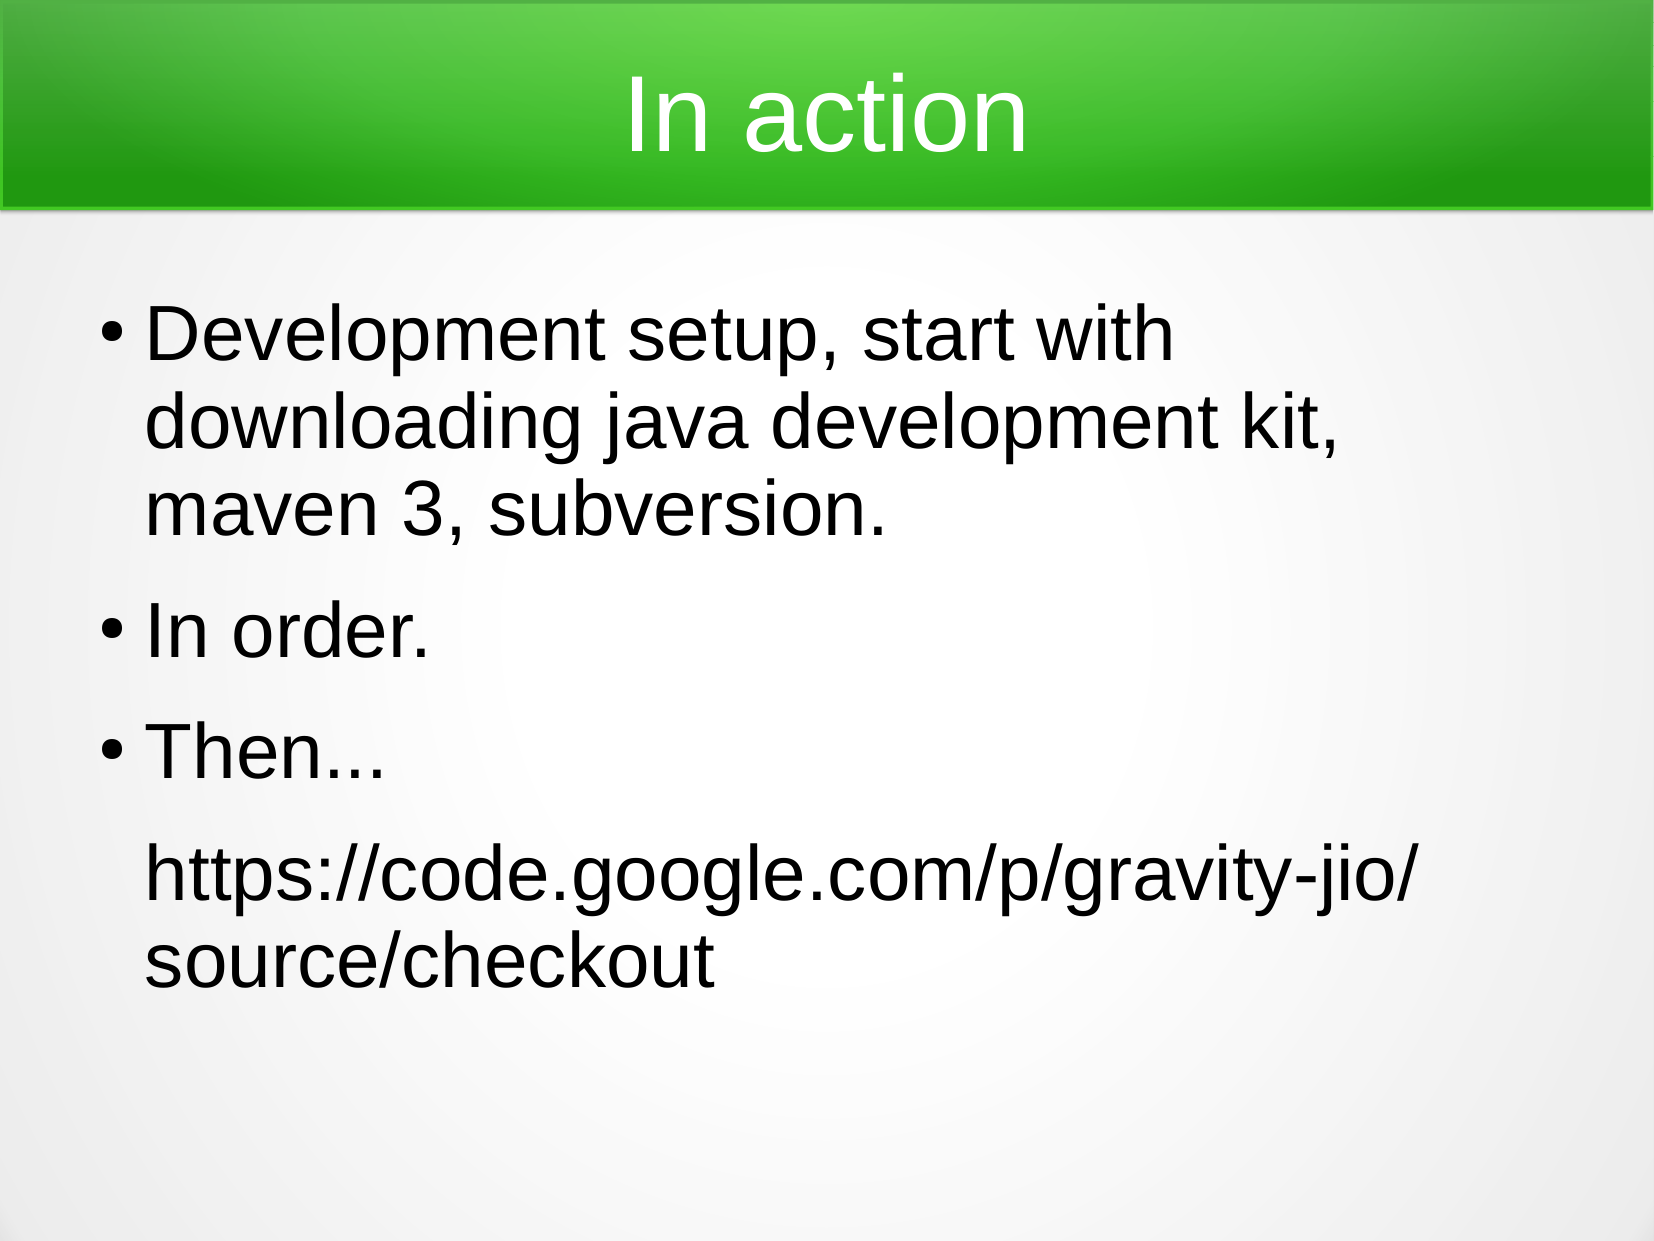

# In action
Development setup, start with downloading java development kit, maven 3, subversion.
In order.
Then...
https://code.google.com/p/gravity-jio/source/checkout